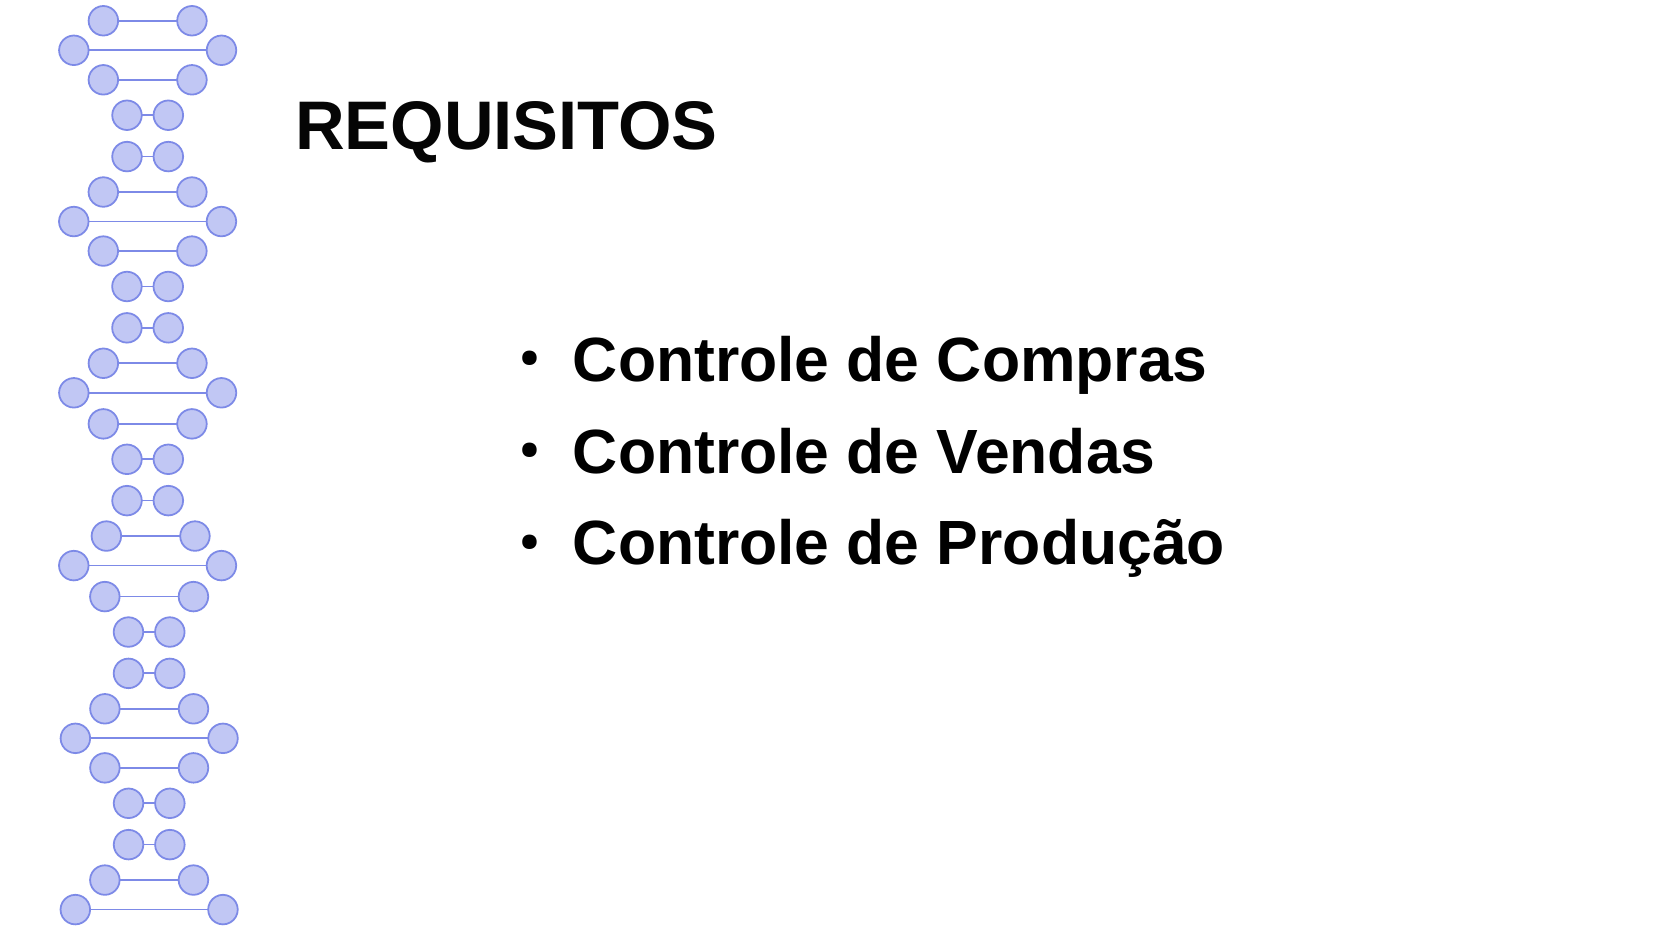

# requisitos
Controle de Compras
Controle de Vendas
Controle de Produção